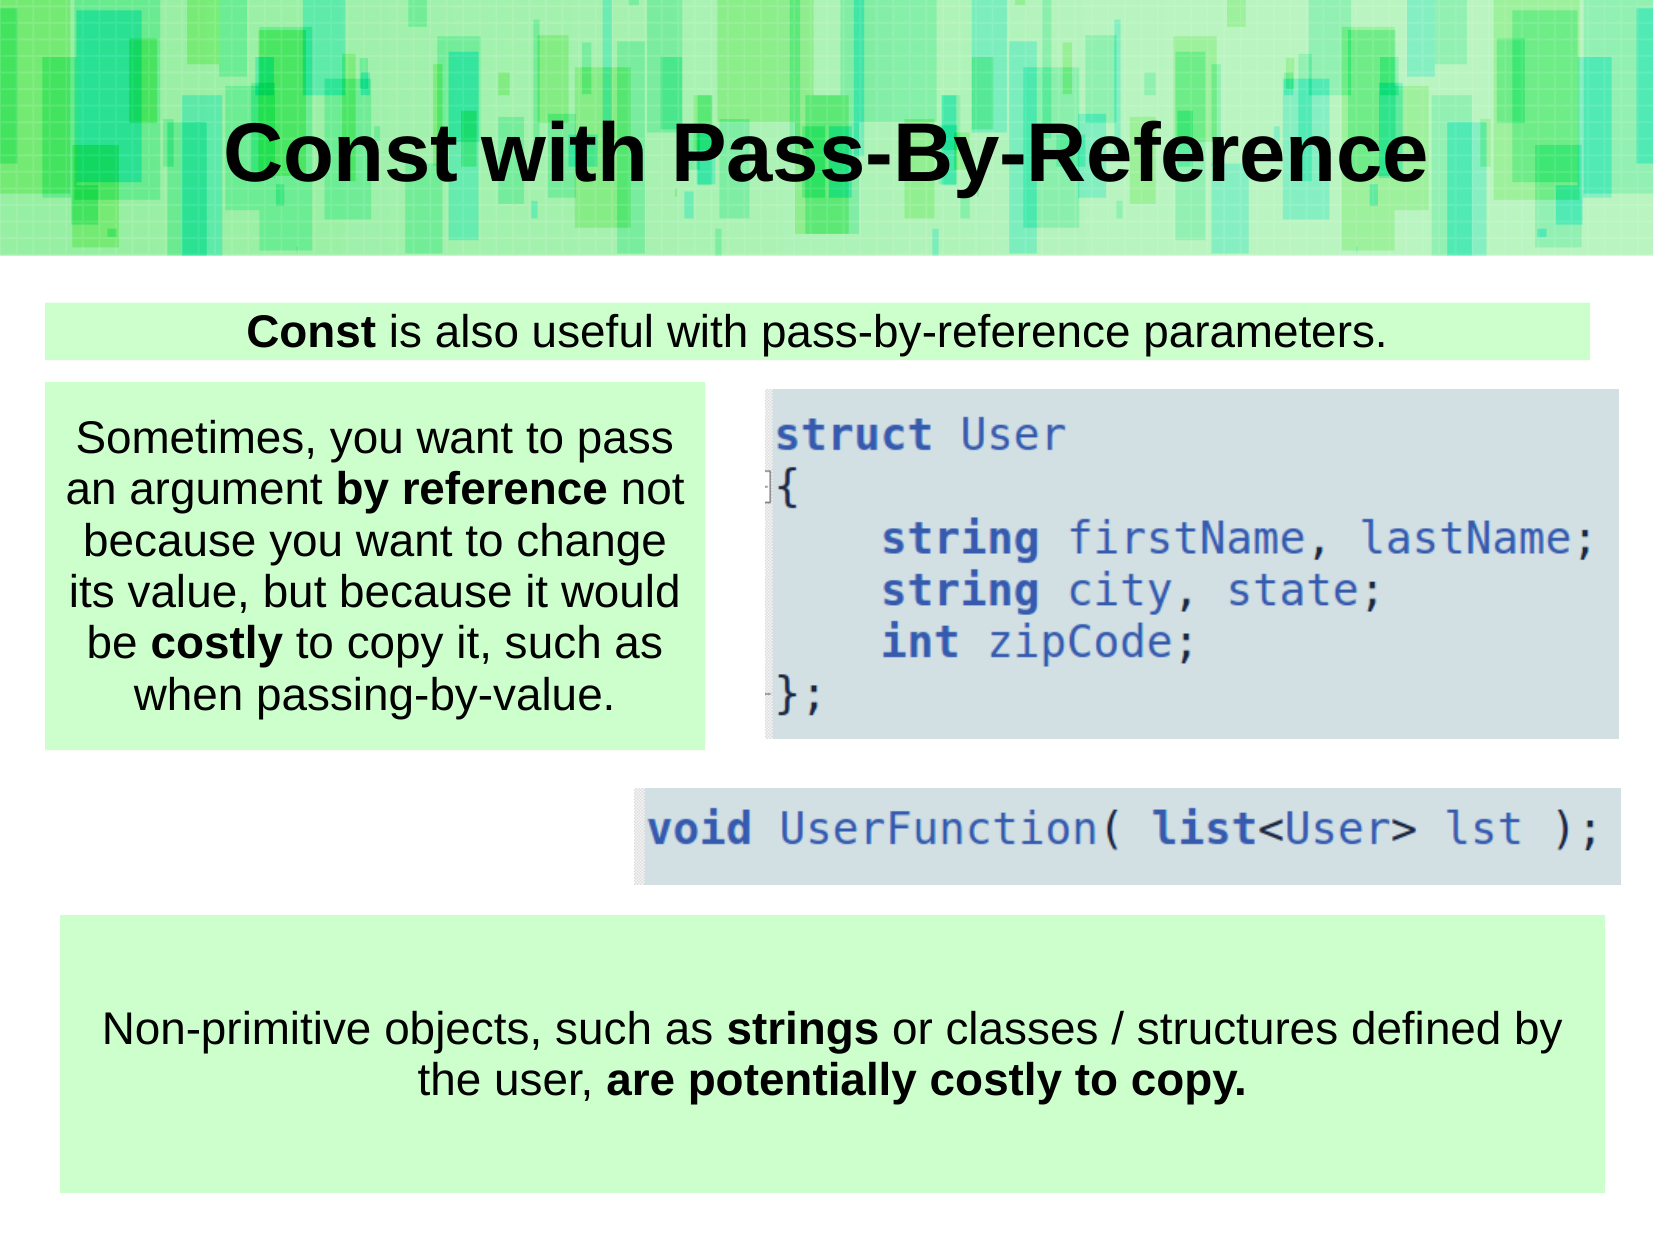

# Const with Pass-By-Reference
Const is also useful with pass-by-reference parameters.
Sometimes, you want to pass an argument by reference not because you want to change its value, but because it would be costly to copy it, such as when passing-by-value.
“while not done”
Non-primitive objects, such as strings or classes / structures defined by the user, are potentially costly to copy.